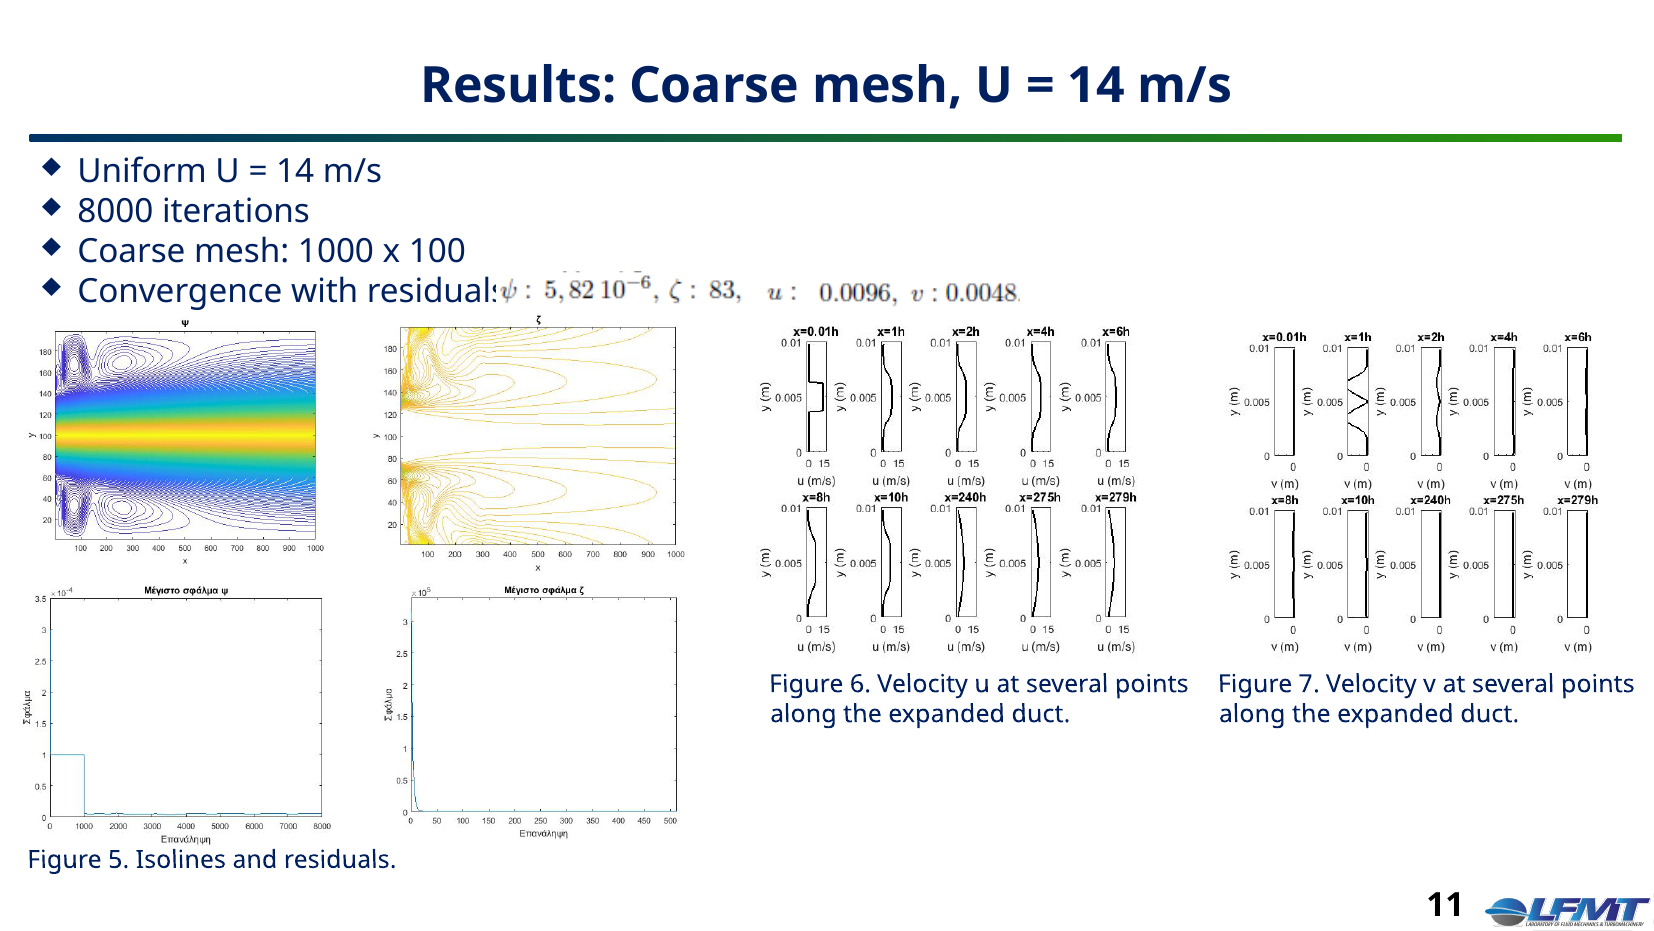

# Results: Coarse mesh, U = 14 m/s
Uniform U = 14 m/s
8000 iterations
Coarse mesh: 1000 x 100
Convergence with residuals:
Figure 6. Velocity u at several points along the expanded duct.
Figure 7. Velocity v at several points along the expanded duct.
Figure 5. Isolines and residuals.